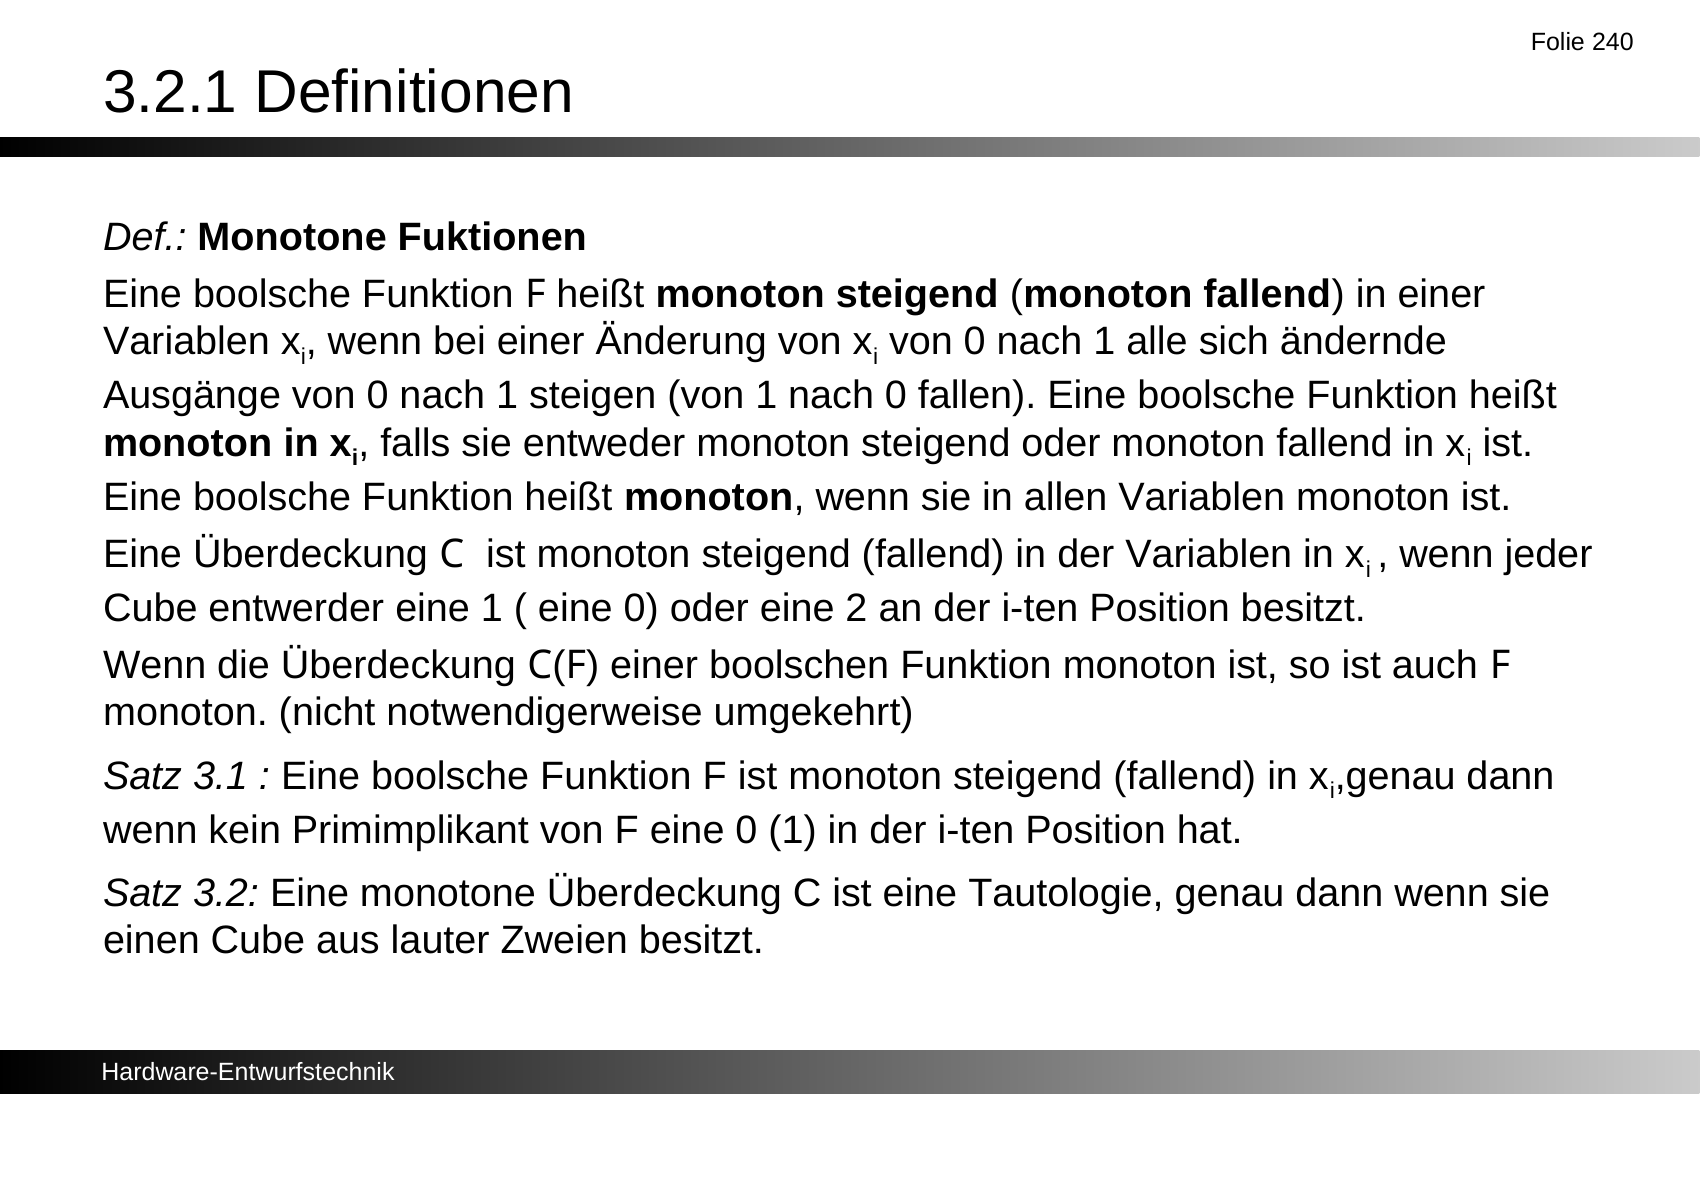

# 3.2.1 Definitionen
Def.: Monotone Fuktionen
Eine boolsche Funktion F heißt monoton steigend (monoton fallend) in einer Variablen xi, wenn bei einer Änderung von xi von 0 nach 1 alle sich ändernde Ausgänge von 0 nach 1 steigen (von 1 nach 0 fallen). Eine boolsche Funktion heißt monoton in xi, falls sie entweder monoton steigend oder monoton fallend in xi ist. Eine boolsche Funktion heißt monoton, wenn sie in allen Variablen monoton ist.
Eine Überdeckung C ist monoton steigend (fallend) in der Variablen in xi , wenn jeder Cube entwerder eine 1 ( eine 0) oder eine 2 an der i-ten Position besitzt.
Wenn die Überdeckung C(F) einer boolschen Funktion monoton ist, so ist auch F monoton. (nicht notwendigerweise umgekehrt)
Satz 3.1 : Eine boolsche Funktion F ist monoton steigend (fallend) in xi,genau dann wenn kein Primimplikant von F eine 0 (1) in der i-ten Position hat.
Satz 3.2: Eine monotone Überdeckung C ist eine Tautologie, genau dann wenn sie einen Cube aus lauter Zweien besitzt.